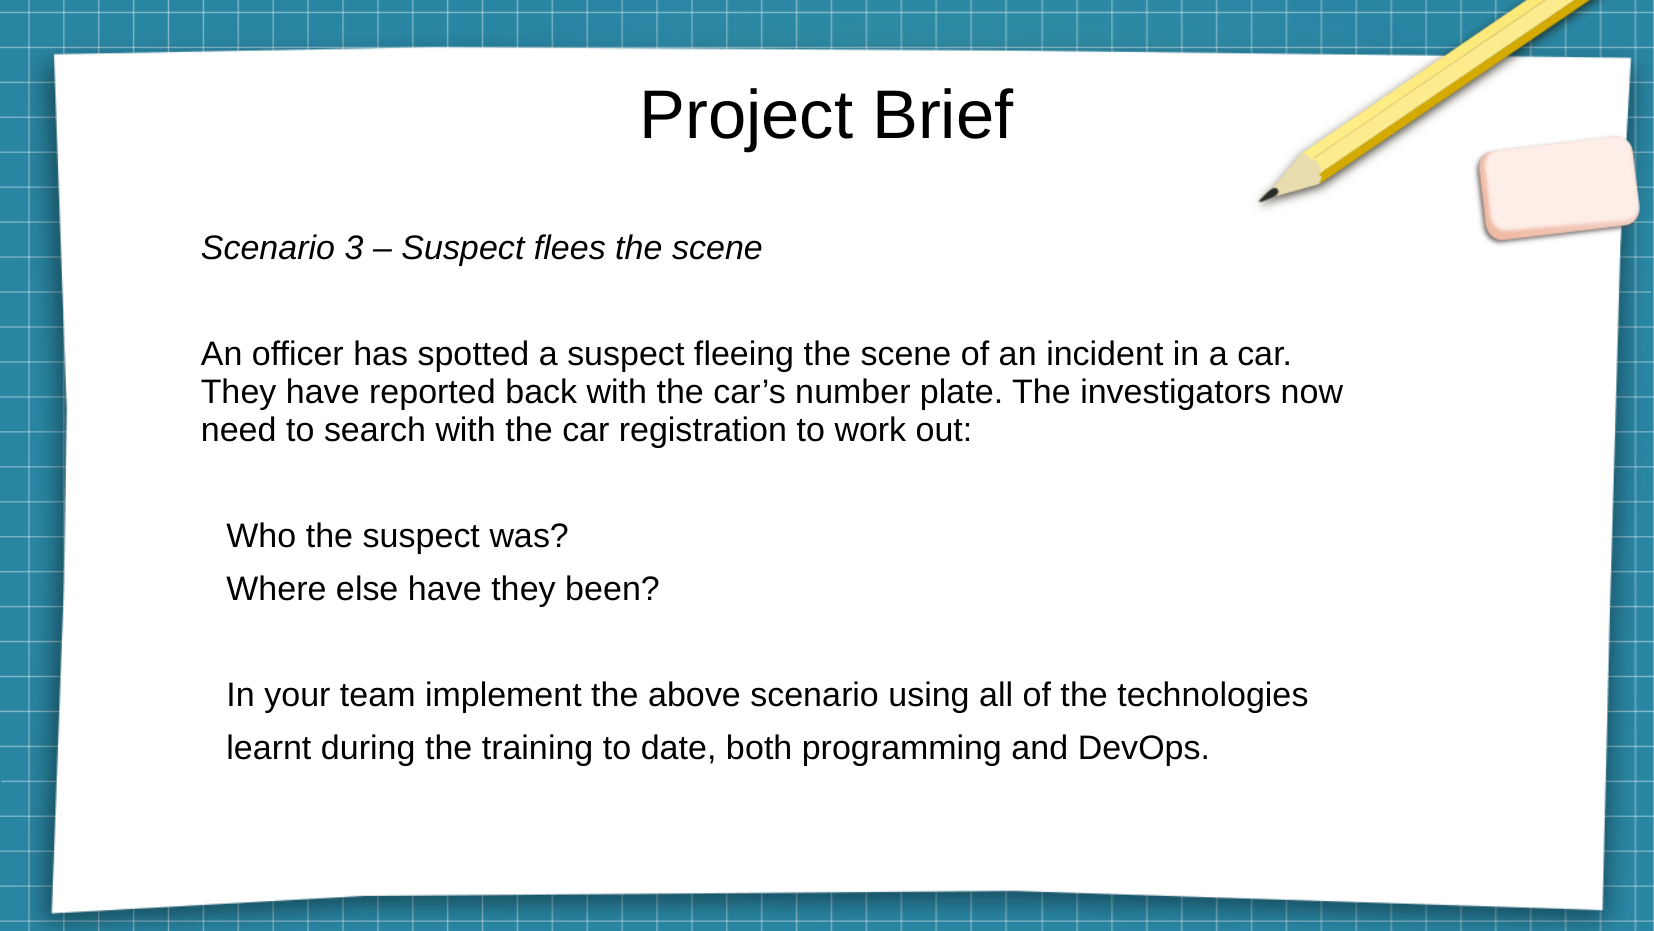

# Project Brief
Scenario 3 – Suspect flees the scene
An officer has spotted a suspect fleeing the scene of an incident in a car. They have reported back with the car’s number plate. The investigators now need to search with the car registration to work out:
Who the suspect was?
Where else have they been?
In your team implement the above scenario using all of the technologies
learnt during the training to date, both programming and DevOps.